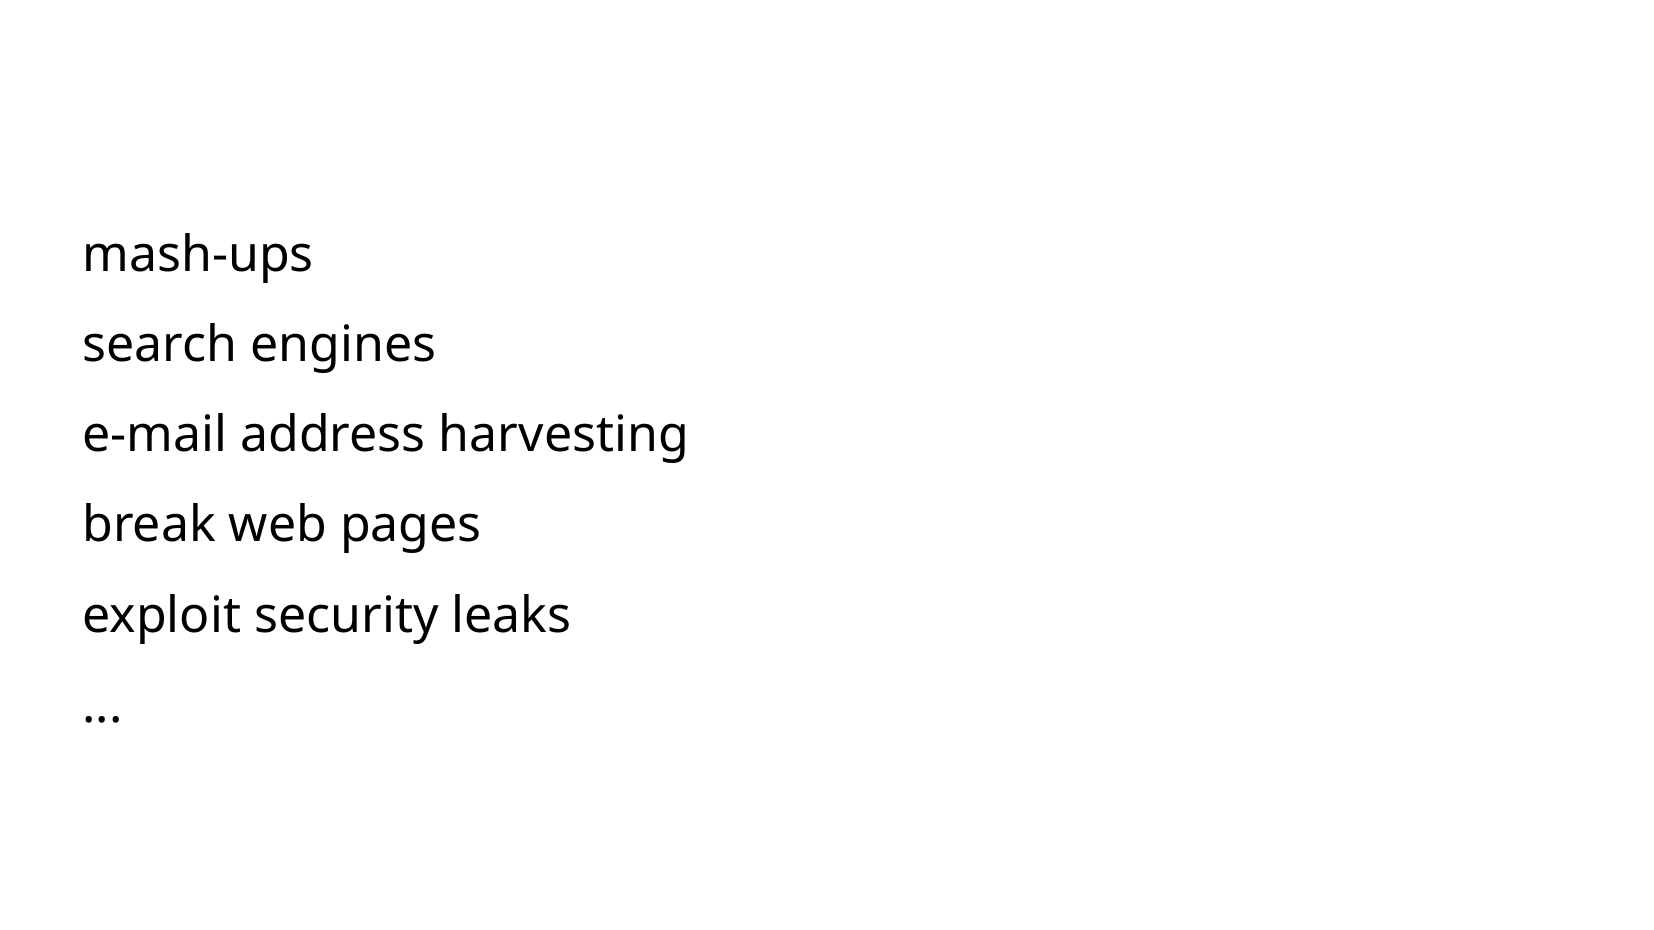

# mash-ups
search engines
e-mail address harvesting
break web pages
exploit security leaks
...